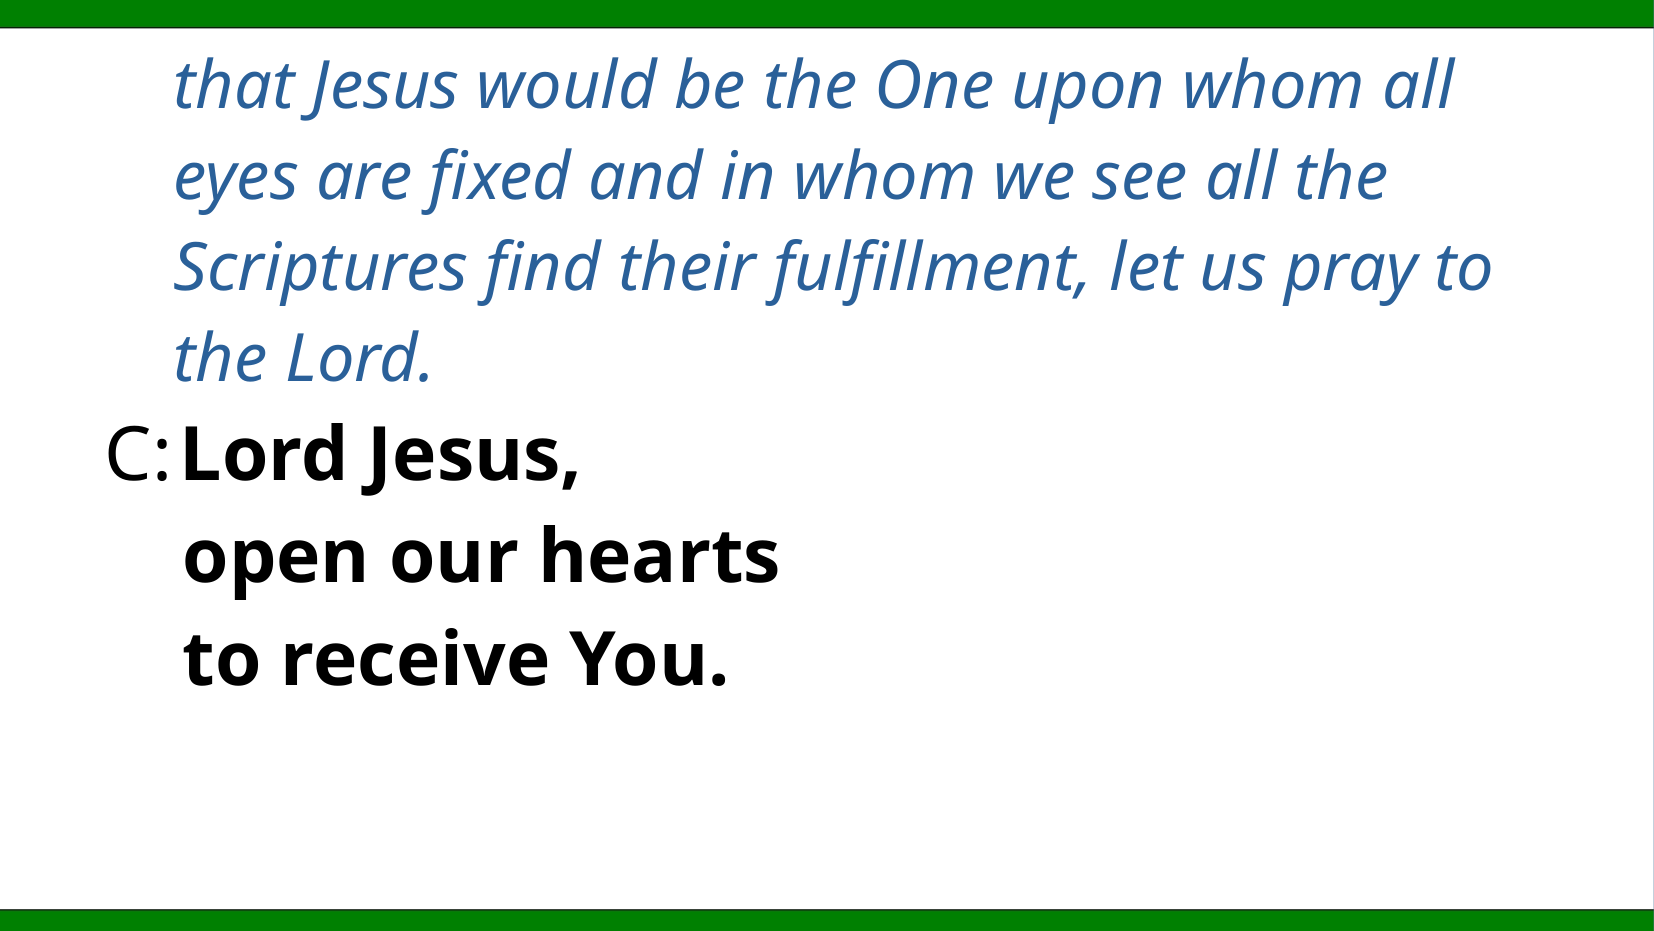

that Jesus would be the One upon whom all
 eyes are fixed and in whom we see all the
 Scriptures find their fulfillment, let us pray to
 the Lord.
C:	Lord Jesus,
 open our hearts
 to receive You.